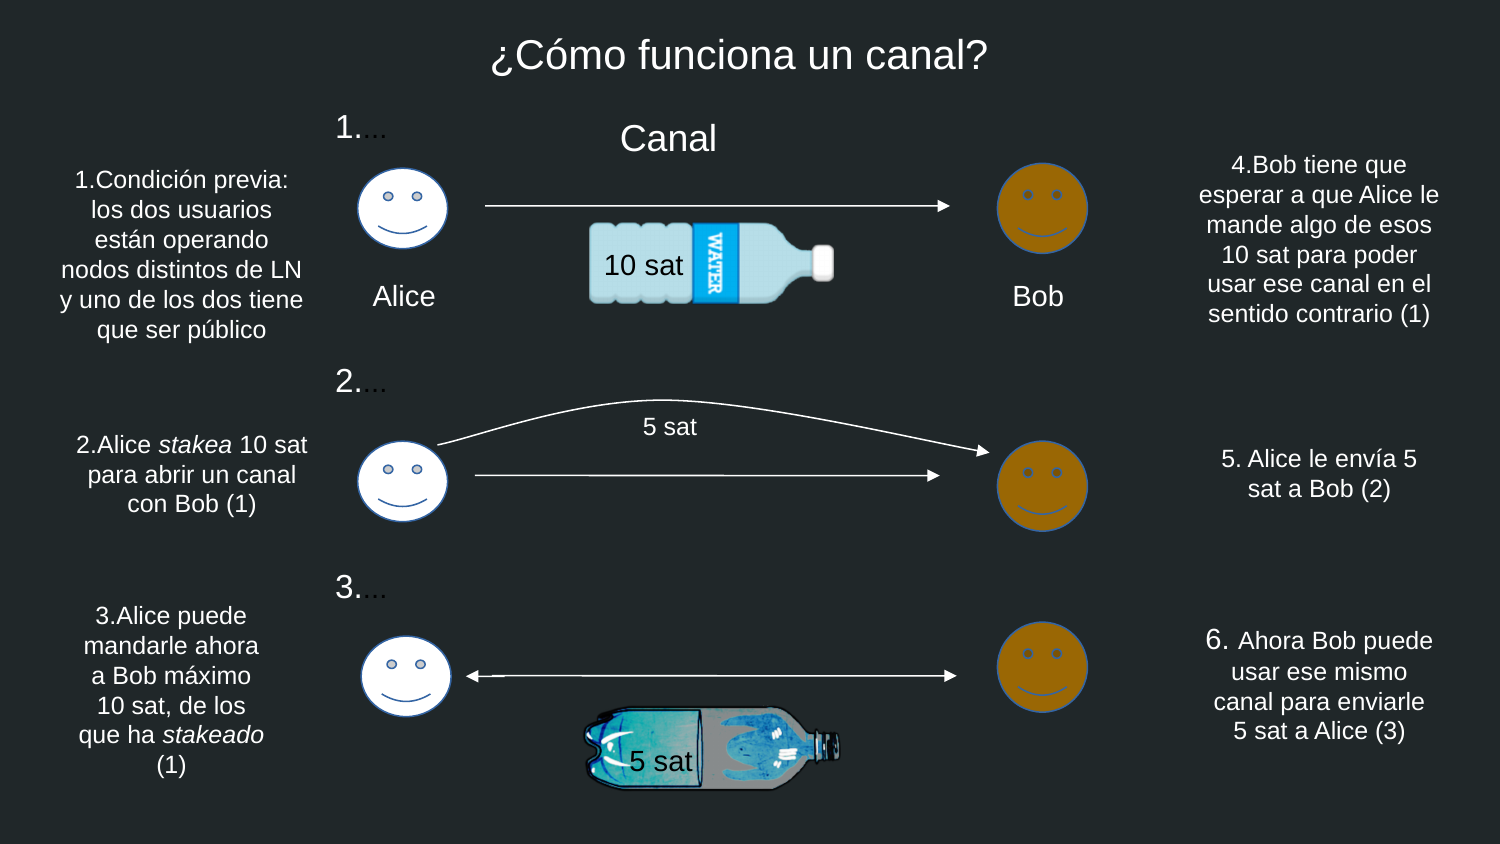

¿Cómo funciona un canal?
1....
Canal
4.Bob tiene que esperar a que Alice le mande algo de esos 10 sat para poder usar ese canal en el sentido contrario (1)
1.Condición previa: los dos usuarios están operando nodos distintos de LN y uno de los dos tiene que ser público
10 sat
Alice
Bob
2....
5 sat
2.Alice stakea 10 sat para abrir un canal con Bob (1)
5. Alice le envía 5 sat a Bob (2)
3....
3.Alice puede mandarle ahora a Bob máximo 10 sat, de los que ha stakeado (1)
6. Ahora Bob puede usar ese mismo canal para enviarle 5 sat a Alice (3)
5 sat